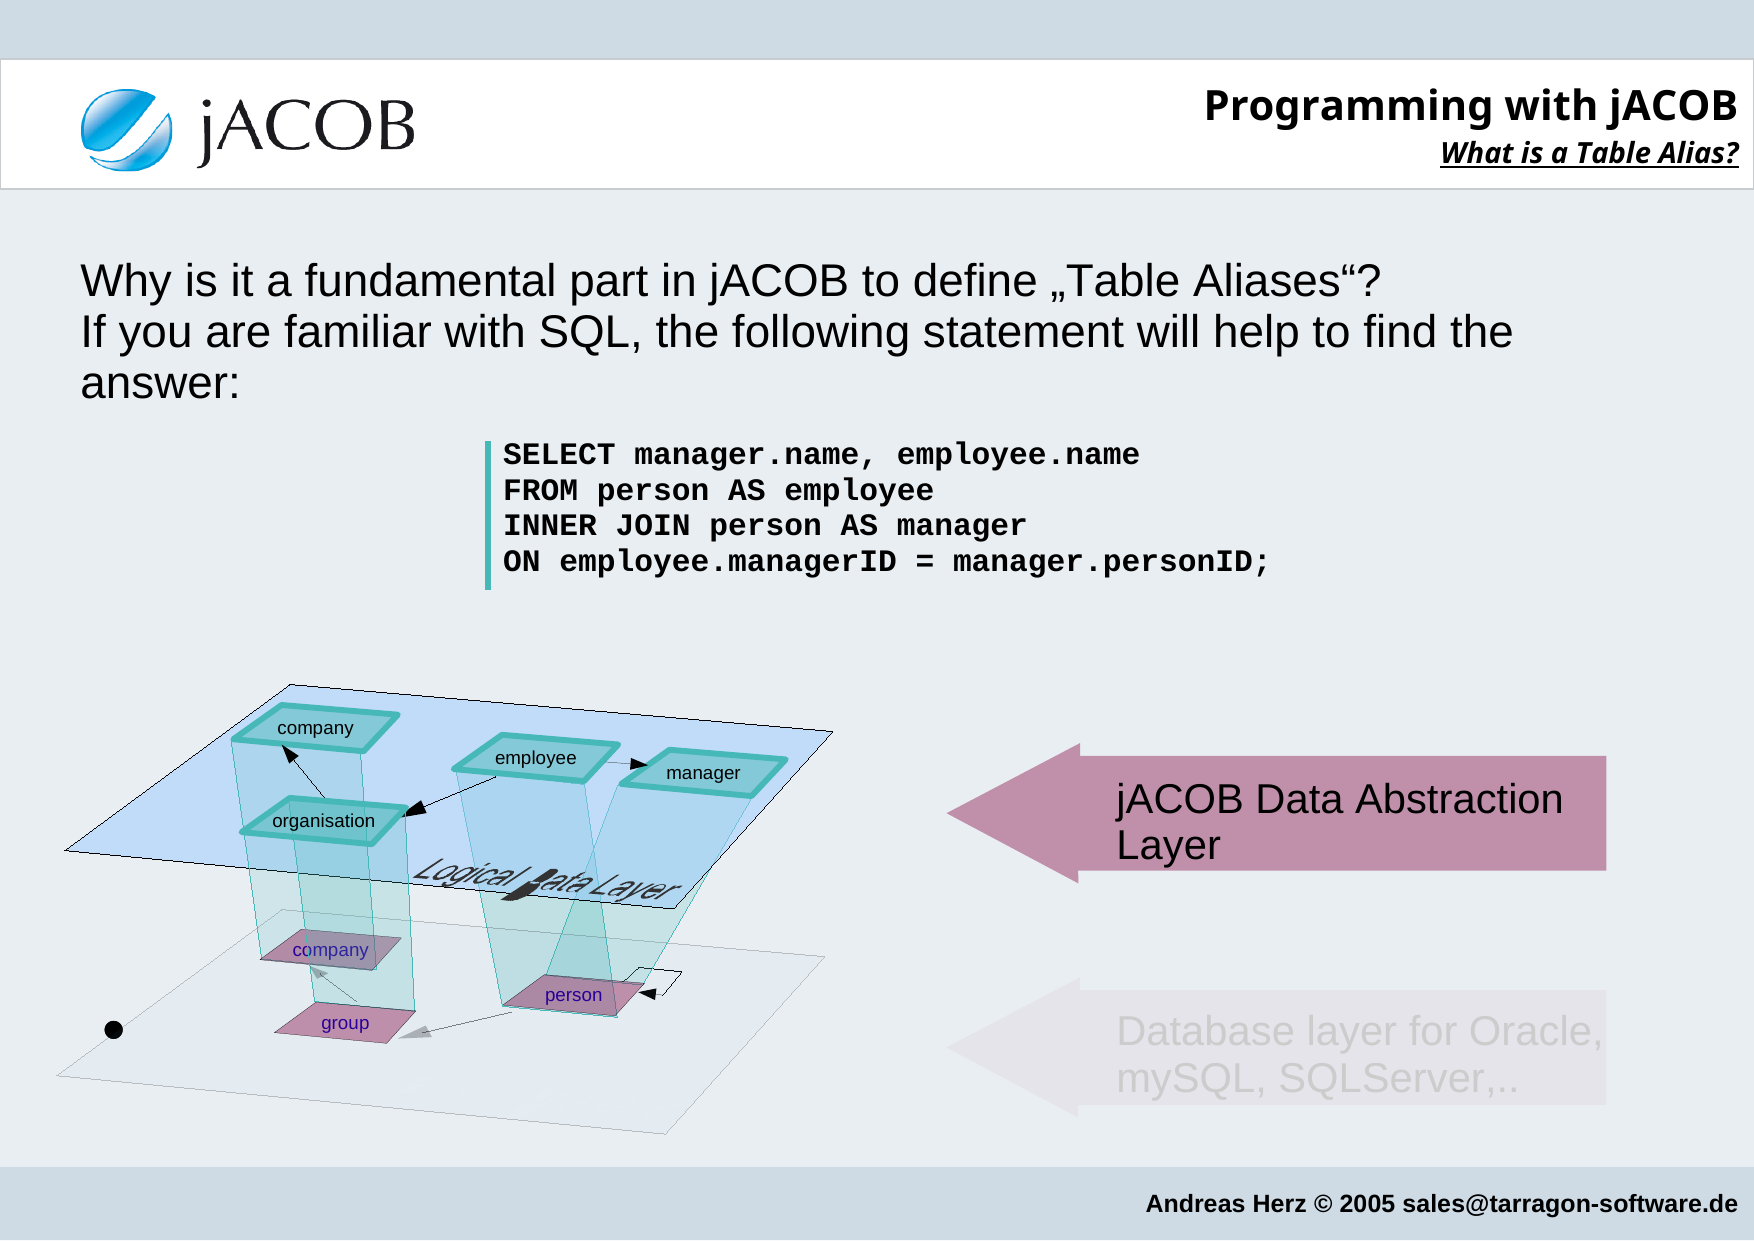

# Programming with jACOB What is a Table Alias?
Why is it a fundamental part in jACOB to define „Table Aliases“?
If you are familiar with SQL, the following statement will help to find the answer:
SELECT manager.name, employee.name
FROM person AS employee
INNER JOIN person AS manager
ON employee.managerID = manager.personID;
company
employee
jACOB Data Abstraction
Layer
manager
organisation
company
person
Database layer for Oracle,
mySQL, SQLServer,..
group
Andreas Herz © 2005 sales@tarragon-software.de